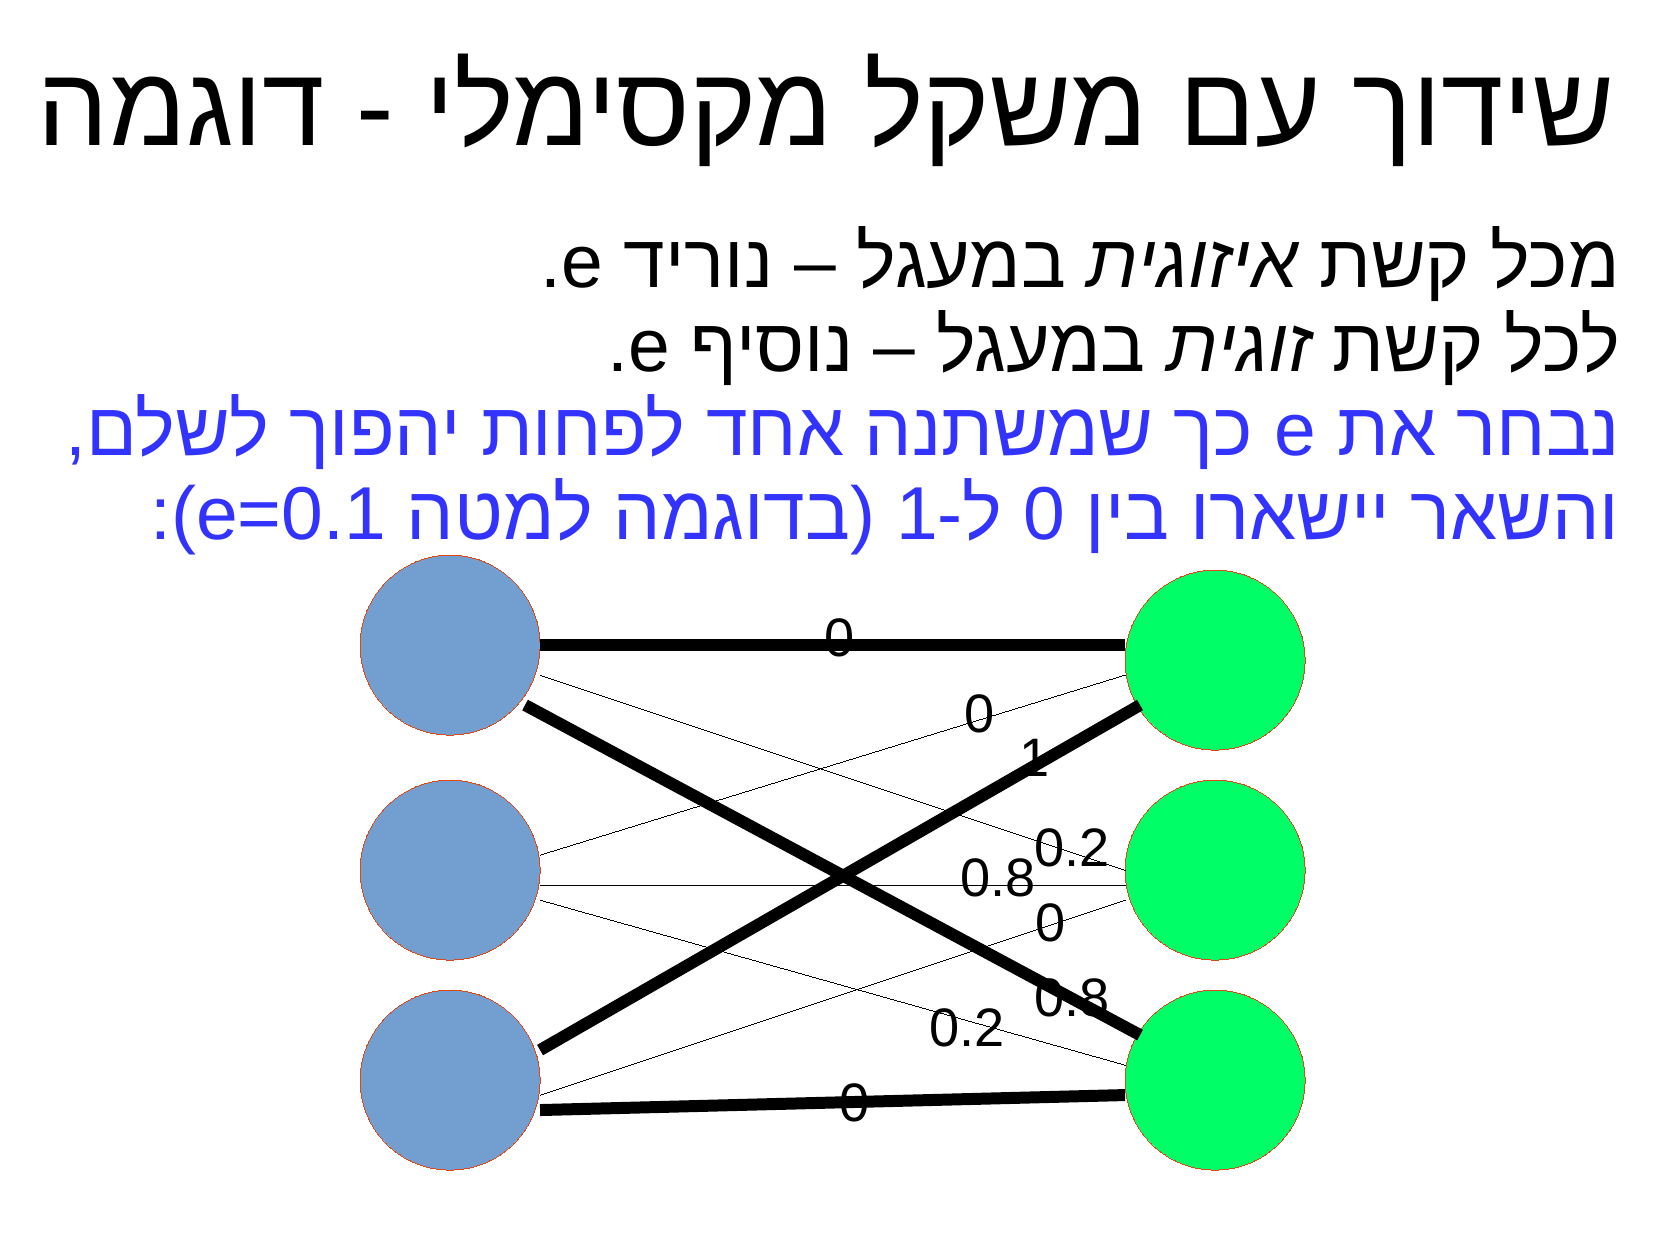

# שידוך עם משקל מקסימלי - דוגמה
מכל קשת איזוגית במעגל – נוריד e.
לכל קשת זוגית במעגל – נוסיף e.
נבחר את e כך שמשתנה אחד לפחות יהפוך לשלם, והשאר יישארו בין 0 ל-1 (בדוגמה למטה e=0.1):
0
0
1
0.2
0.8
0
0.8
0.2
0